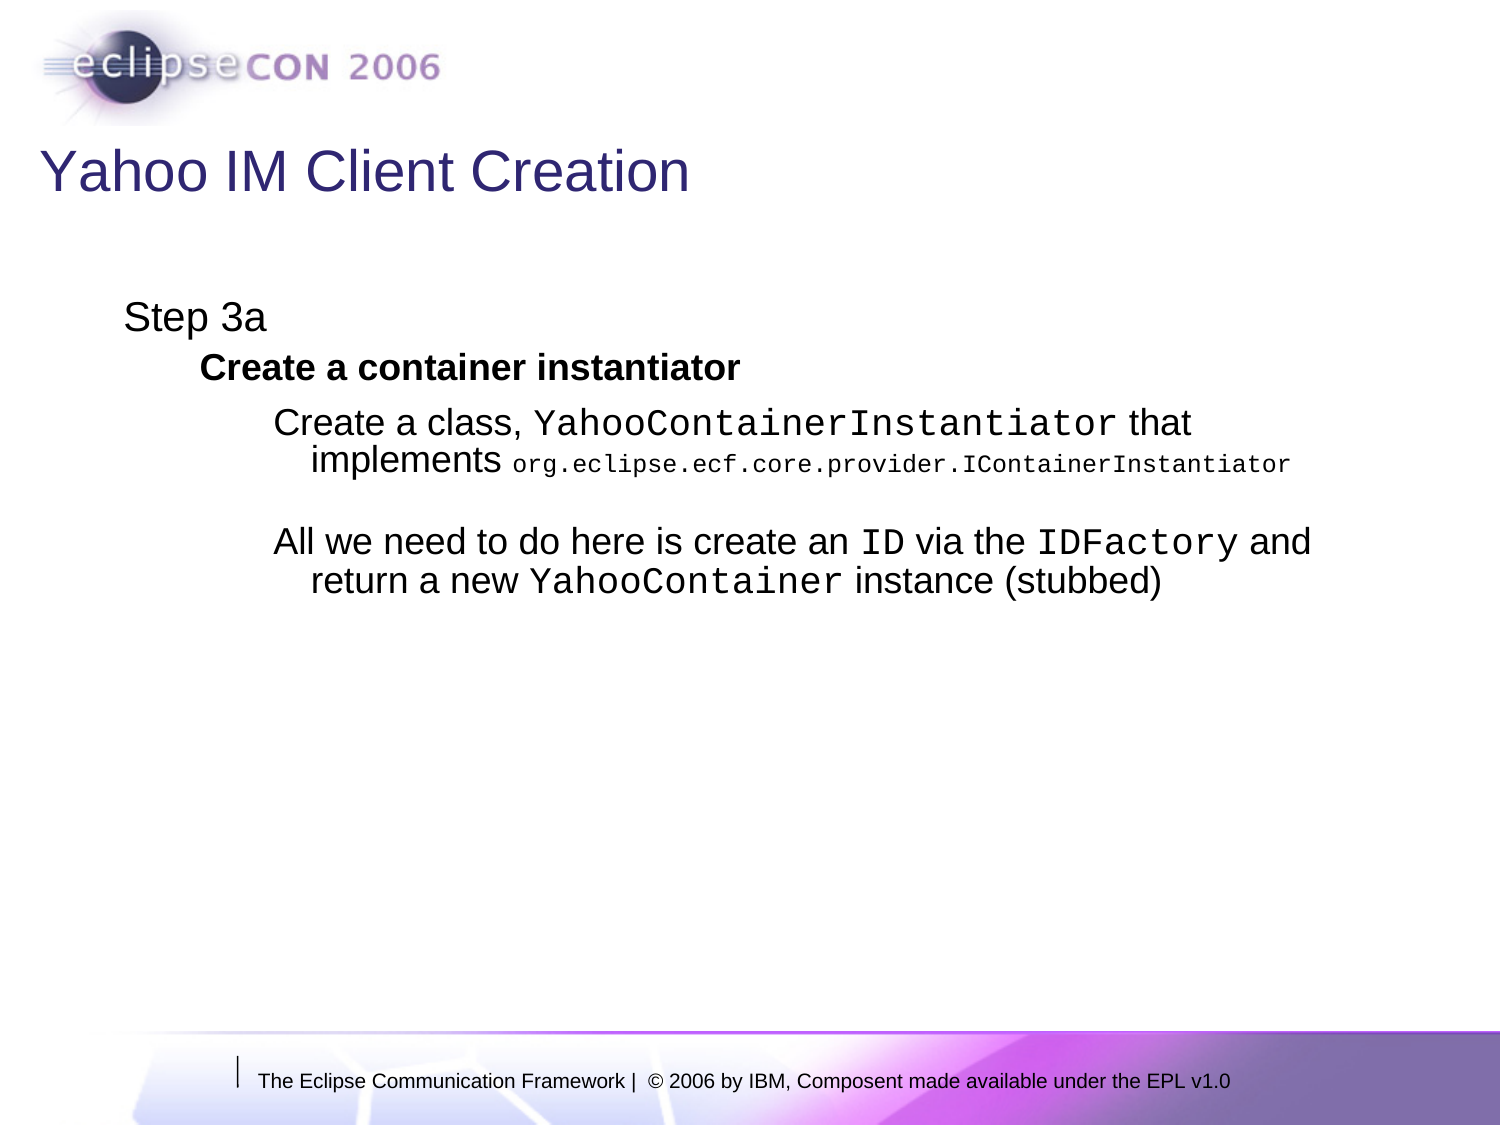

# Yahoo IM Client Creation
Step 3a
Create a container instantiator
Create a class, YahooContainerInstantiator that implements org.eclipse.ecf.core.provider.IContainerInstantiator
All we need to do here is create an ID via the IDFactory and return a new YahooContainer instance (stubbed)